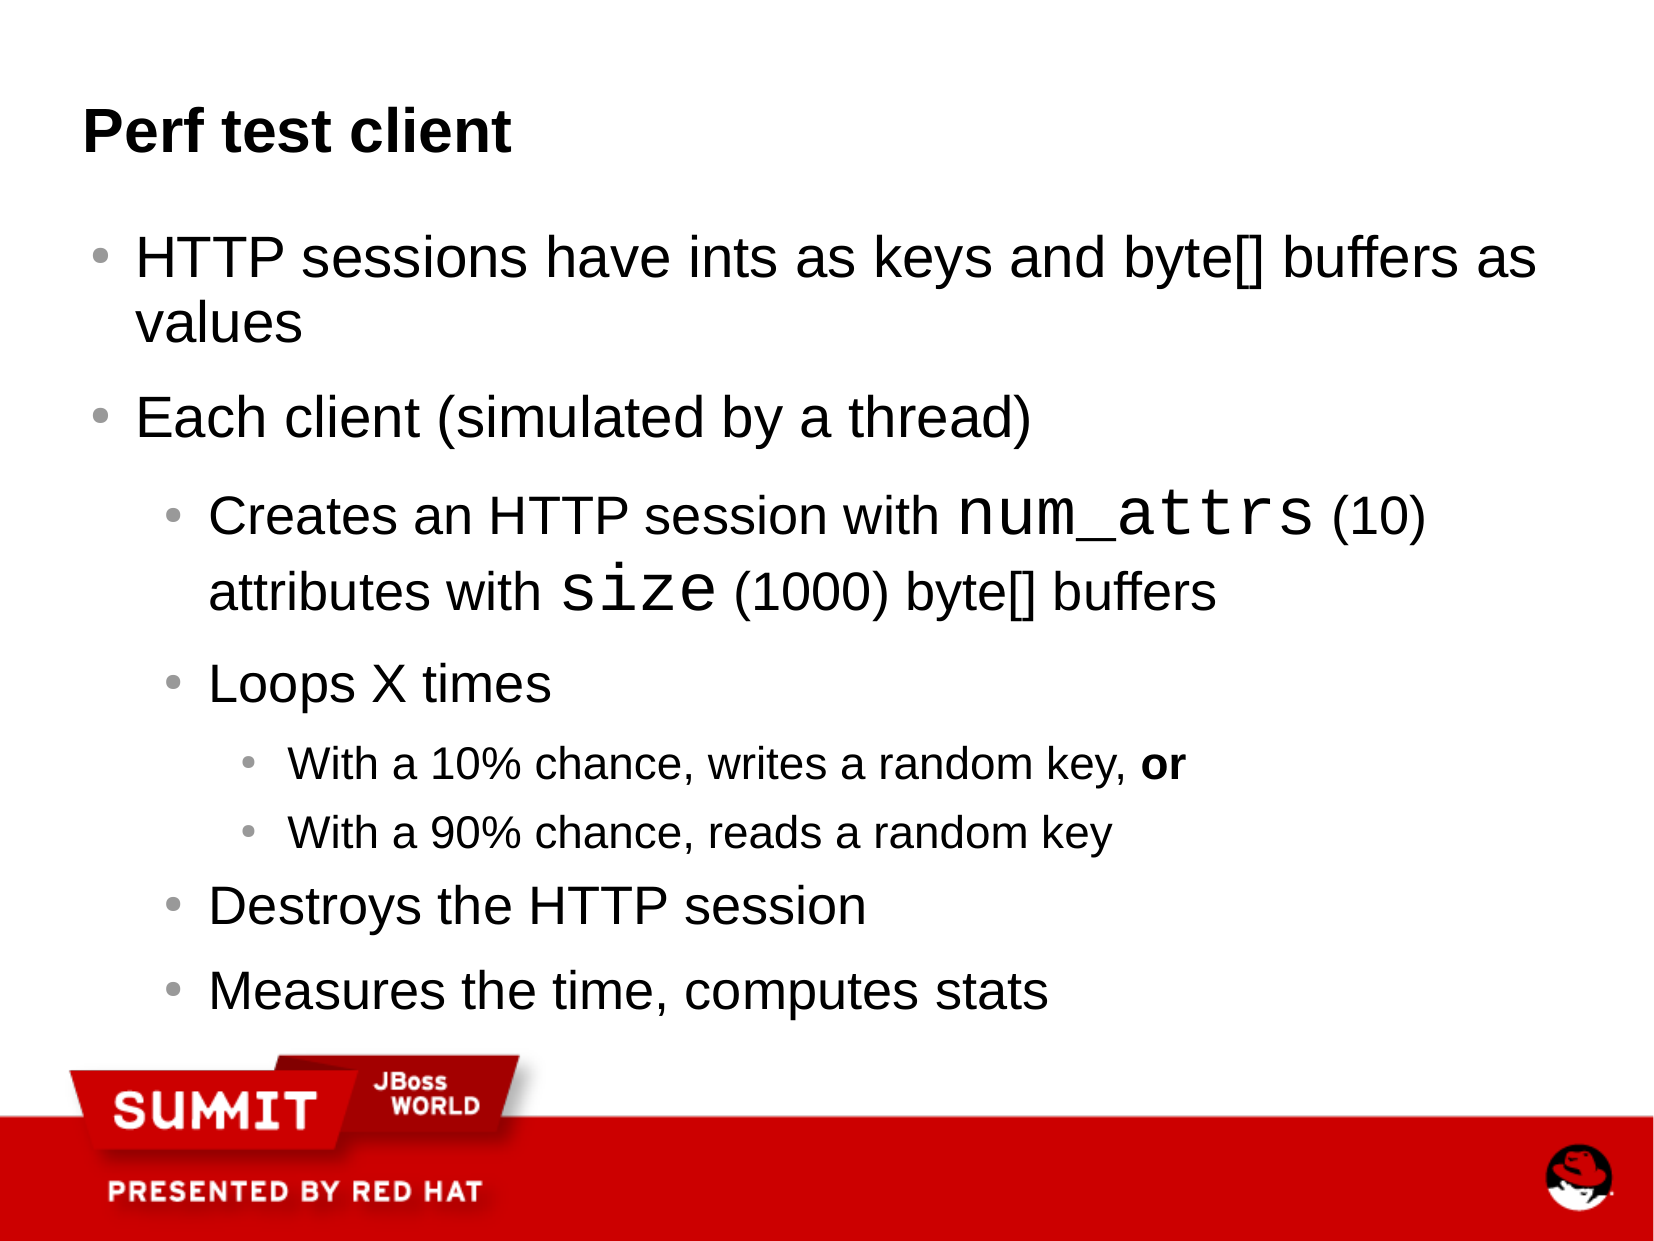

# Perf test client
HTTP sessions have ints as keys and byte[] buffers as values
Each client (simulated by a thread)
Creates an HTTP session with num_attrs (10) attributes with size (1000) byte[] buffers
Loops X times
With a 10% chance, writes a random key, or
With a 90% chance, reads a random key
Destroys the HTTP session
Measures the time, computes stats